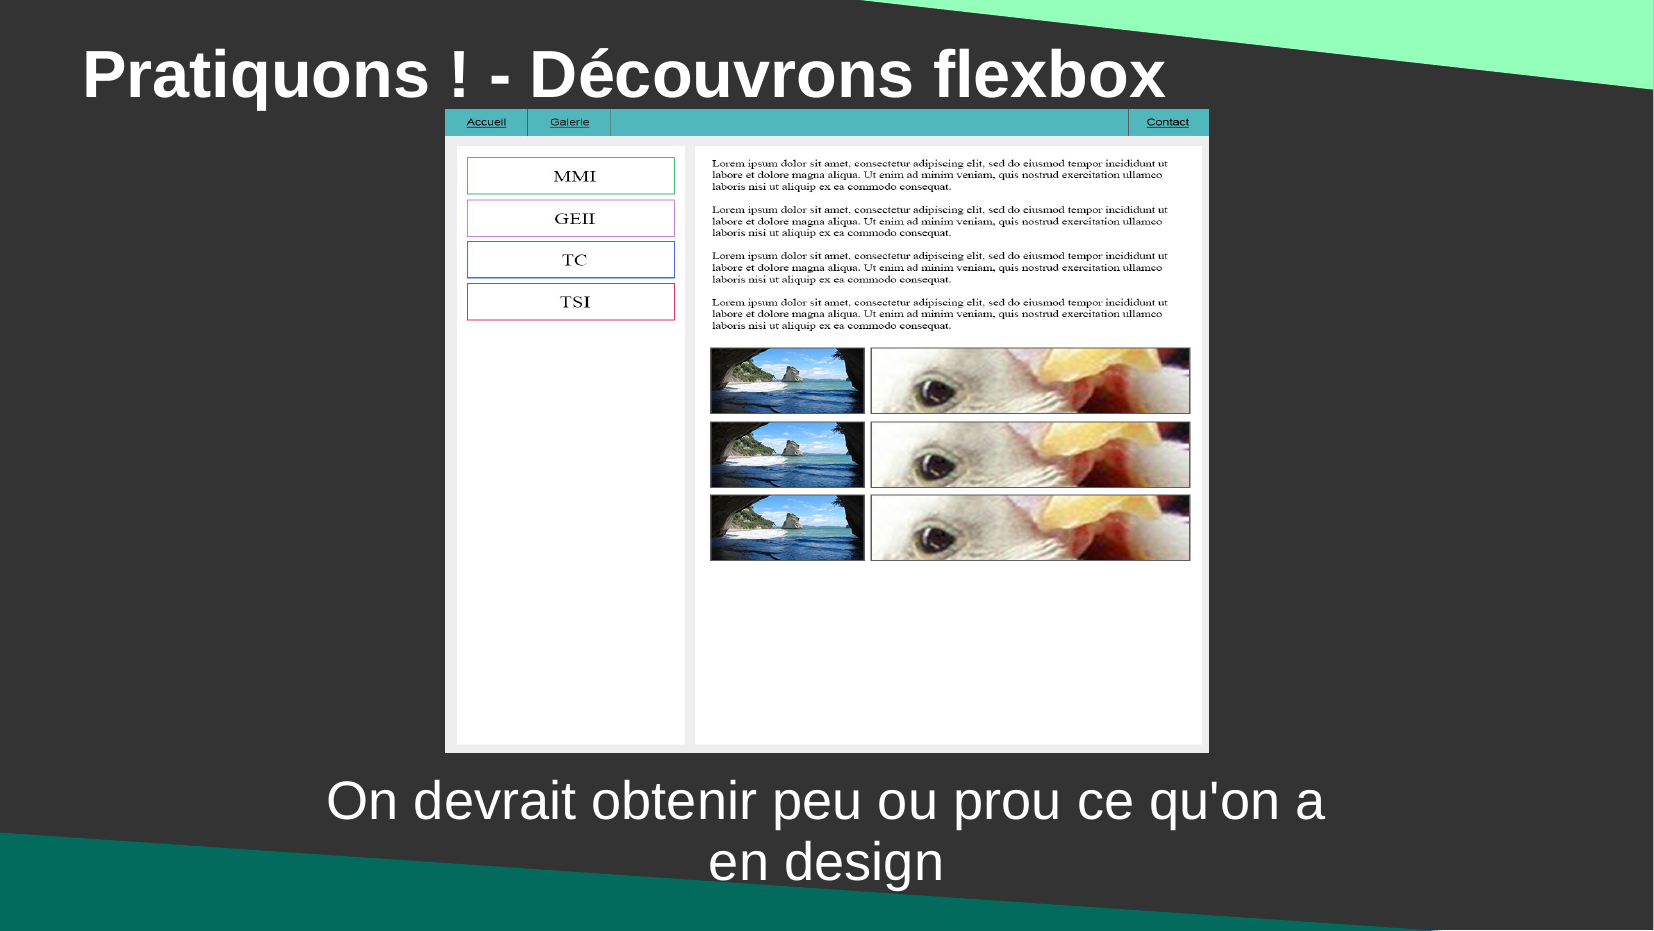

# Pratiquons ! - Découvrons flexbox
On devrait obtenir peu ou prou ce qu'on a en design